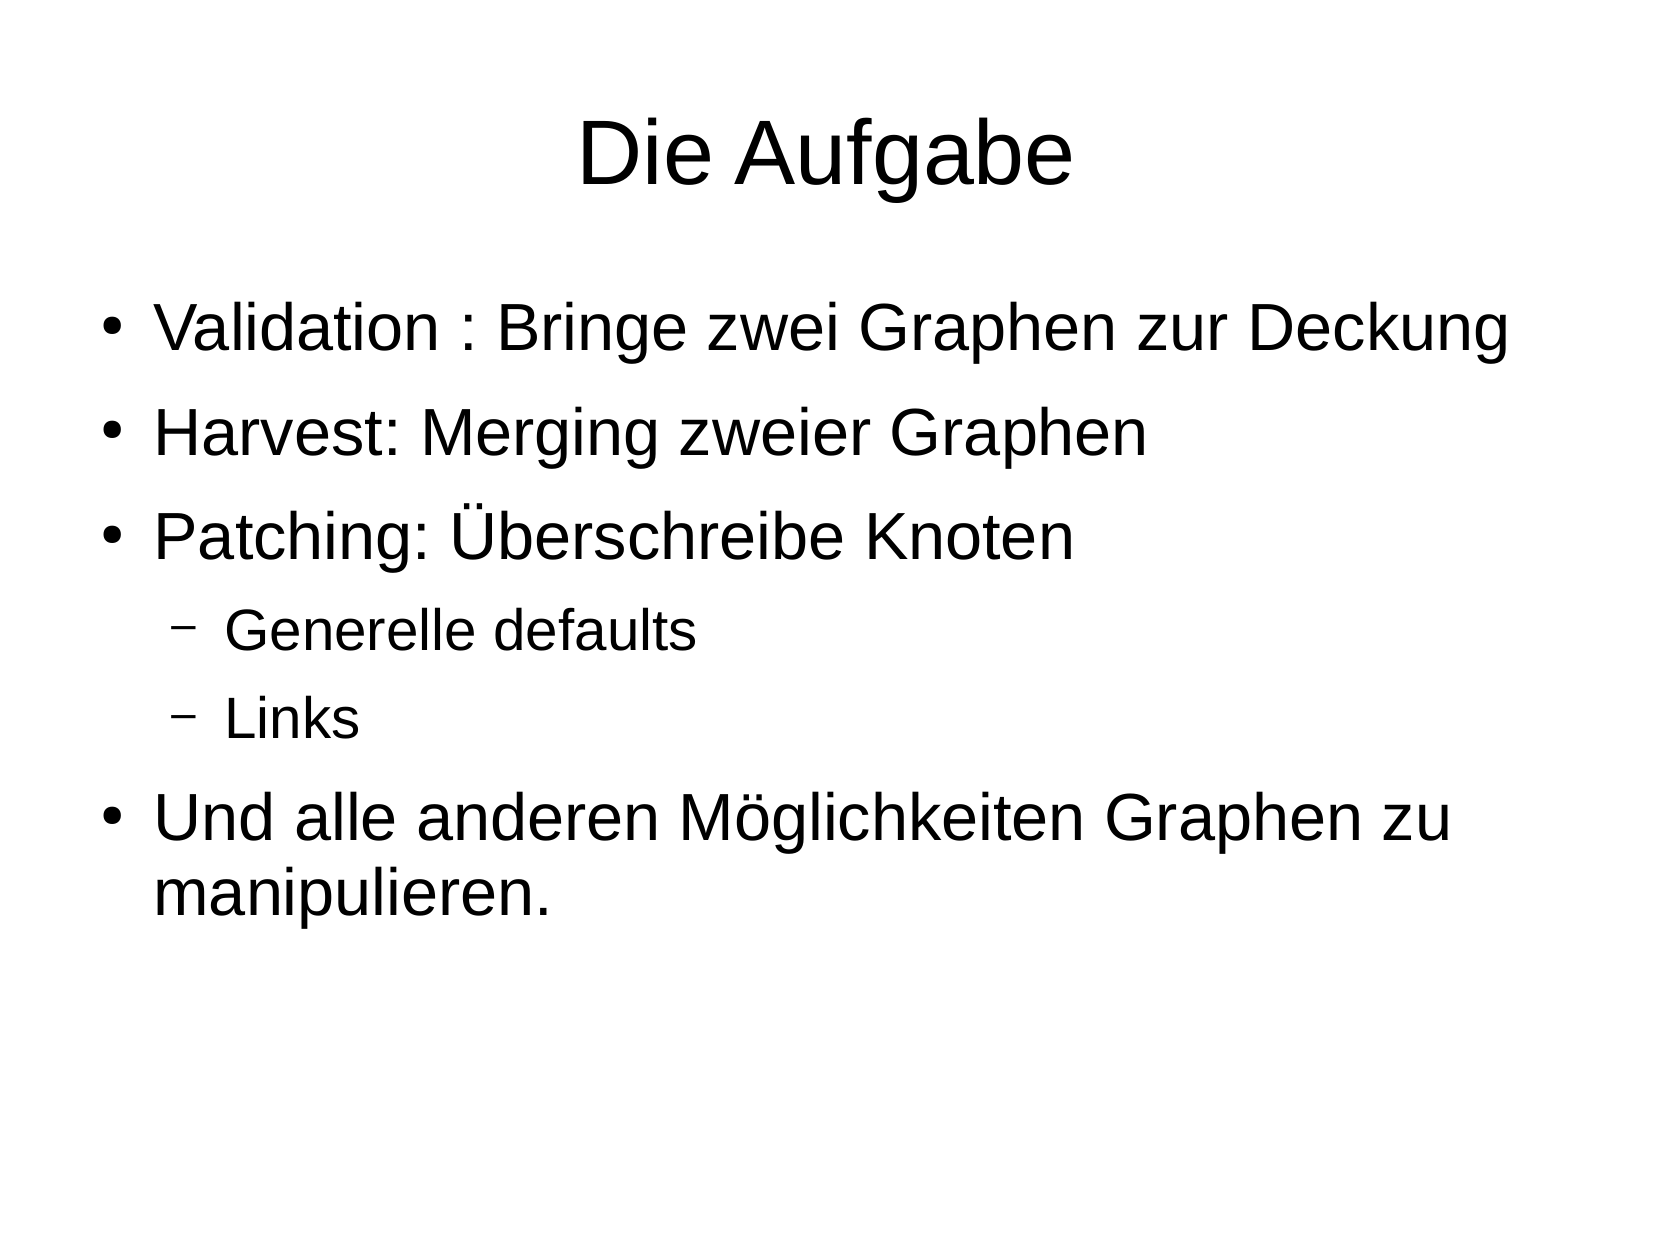

# Die Aufgabe
Validation : Bringe zwei Graphen zur Deckung
Harvest: Merging zweier Graphen
Patching: Überschreibe Knoten
Generelle defaults
Links
Und alle anderen Möglichkeiten Graphen zu manipulieren.